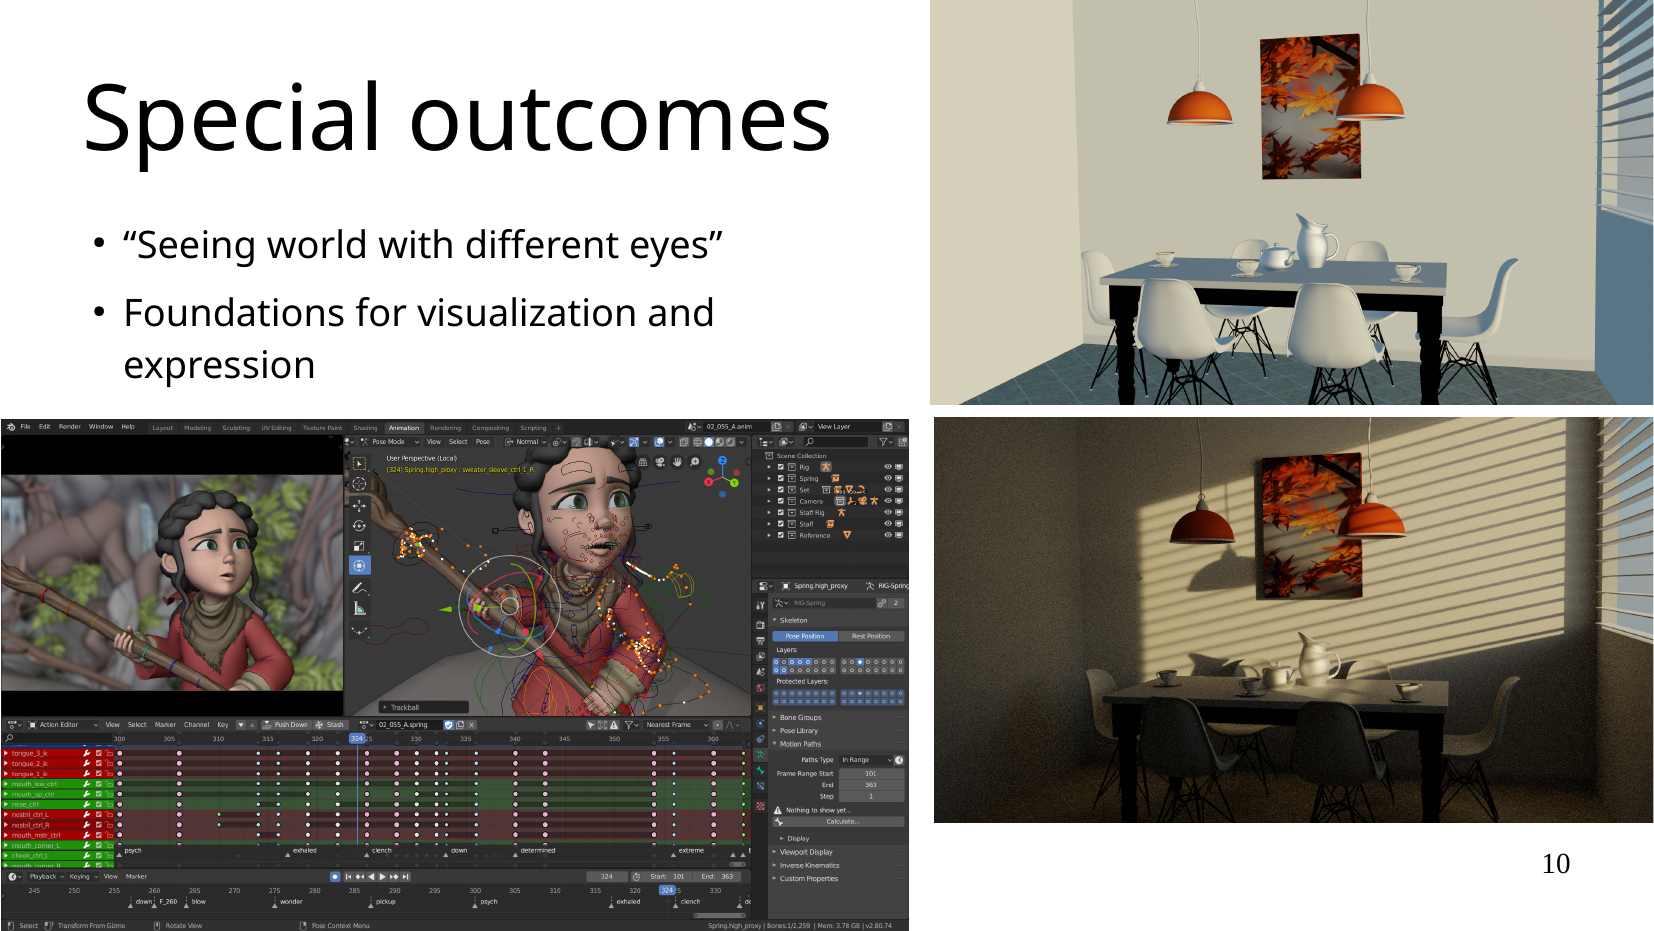

# Special outcomes
“Seeing world with different eyes”
Foundations for visualization and expression
10